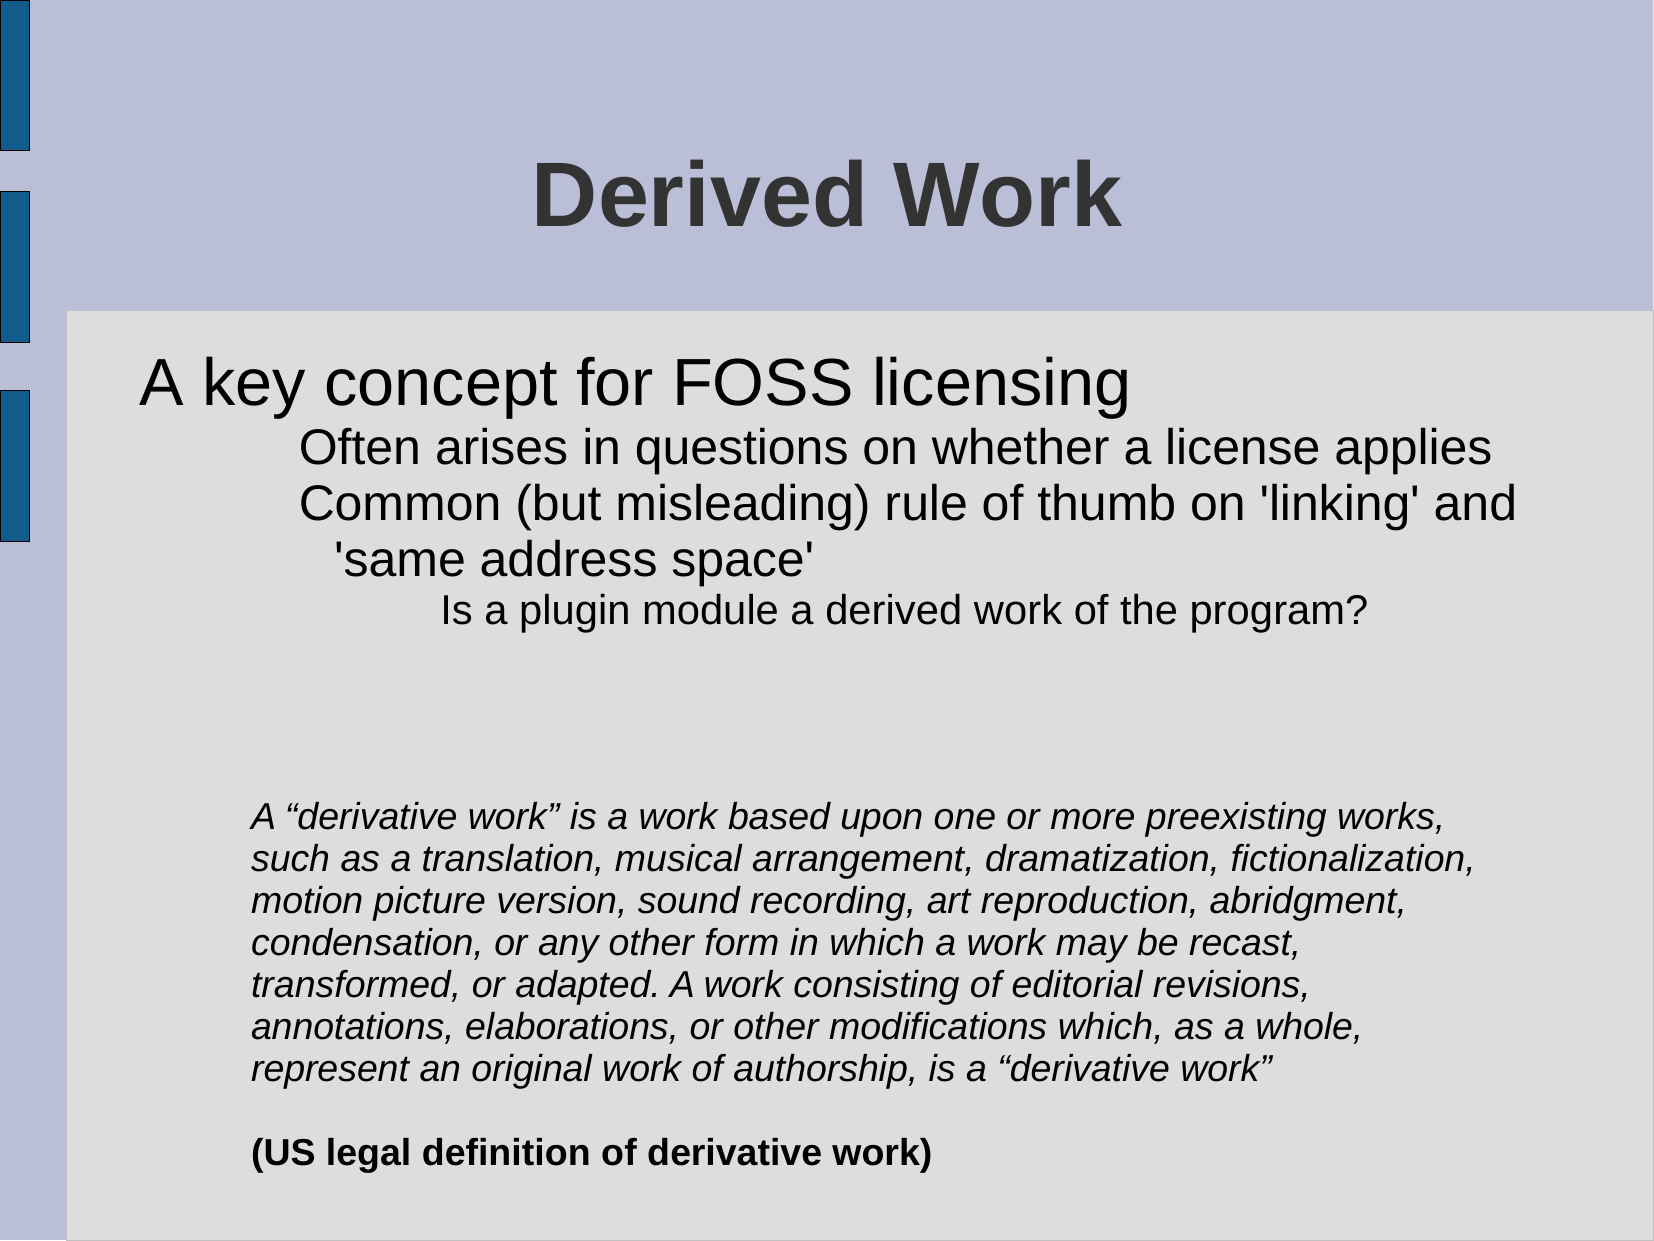

# Derived Work
A key concept for FOSS licensing
Often arises in questions on whether a license applies
Common (but misleading) rule of thumb on 'linking' and 'same address space'
Is a plugin module a derived work of the program?
A “derivative work” is a work based upon one or more preexisting works, such as a translation, musical arrangement, dramatization, fictionalization, motion picture version, sound recording, art reproduction, abridgment, condensation, or any other form in which a work may be recast, transformed, or adapted. A work consisting of editorial revisions, annotations, elaborations, or other modifications which, as a whole, represent an original work of authorship, is a “derivative work”
(US legal definition of derivative work)